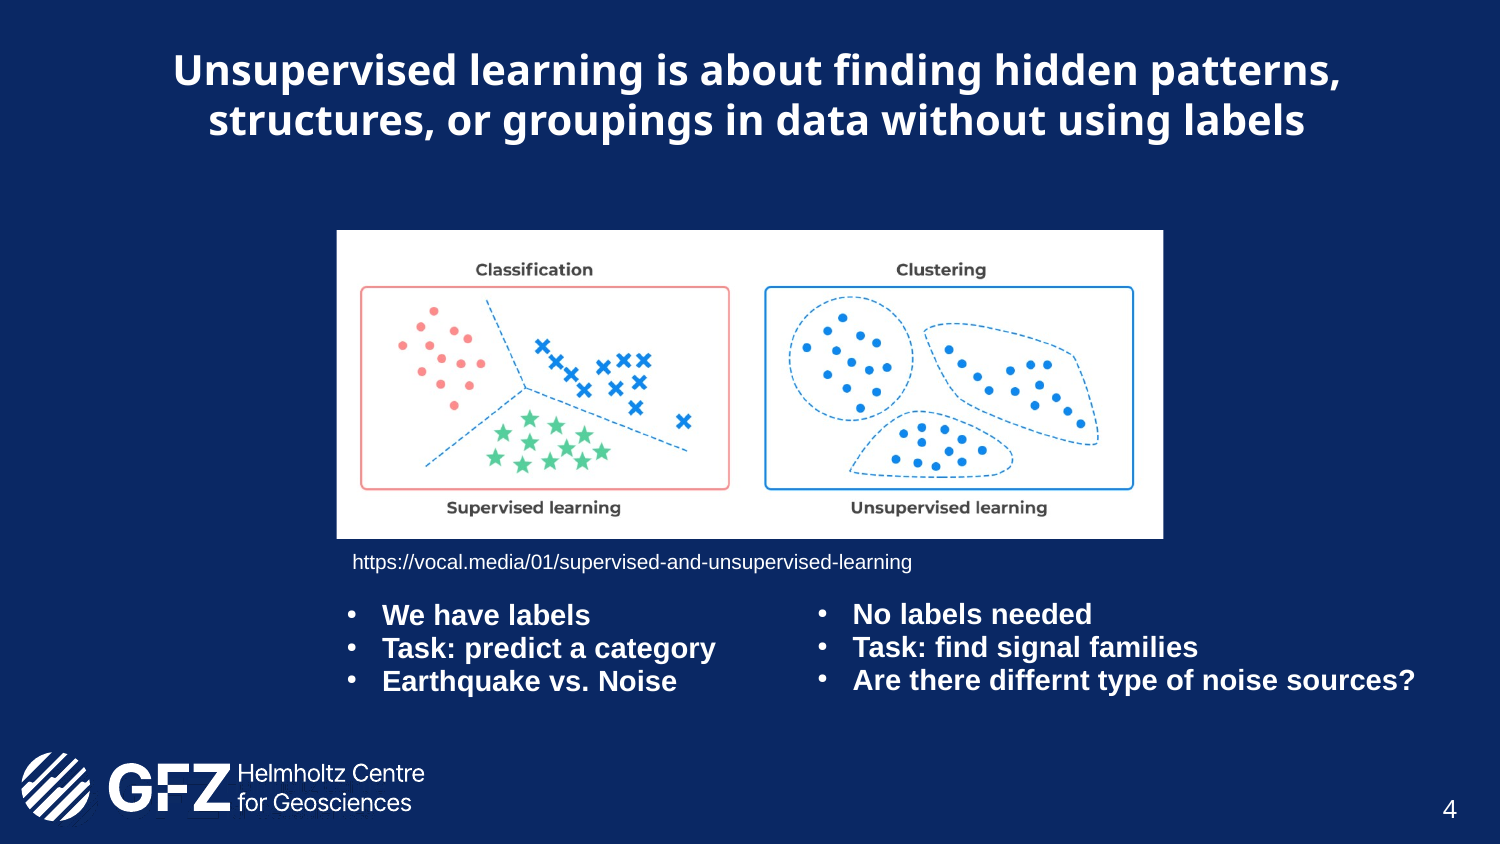

# Unsupervised learning is about finding hidden patterns, structures, or groupings in data without using labels
https://vocal.media/01/supervised-and-unsupervised-learning
No labels needed
Task: find signal families
Are there differnt type of noise sources?
We have labels
Task: predict a category
Earthquake vs. Noise